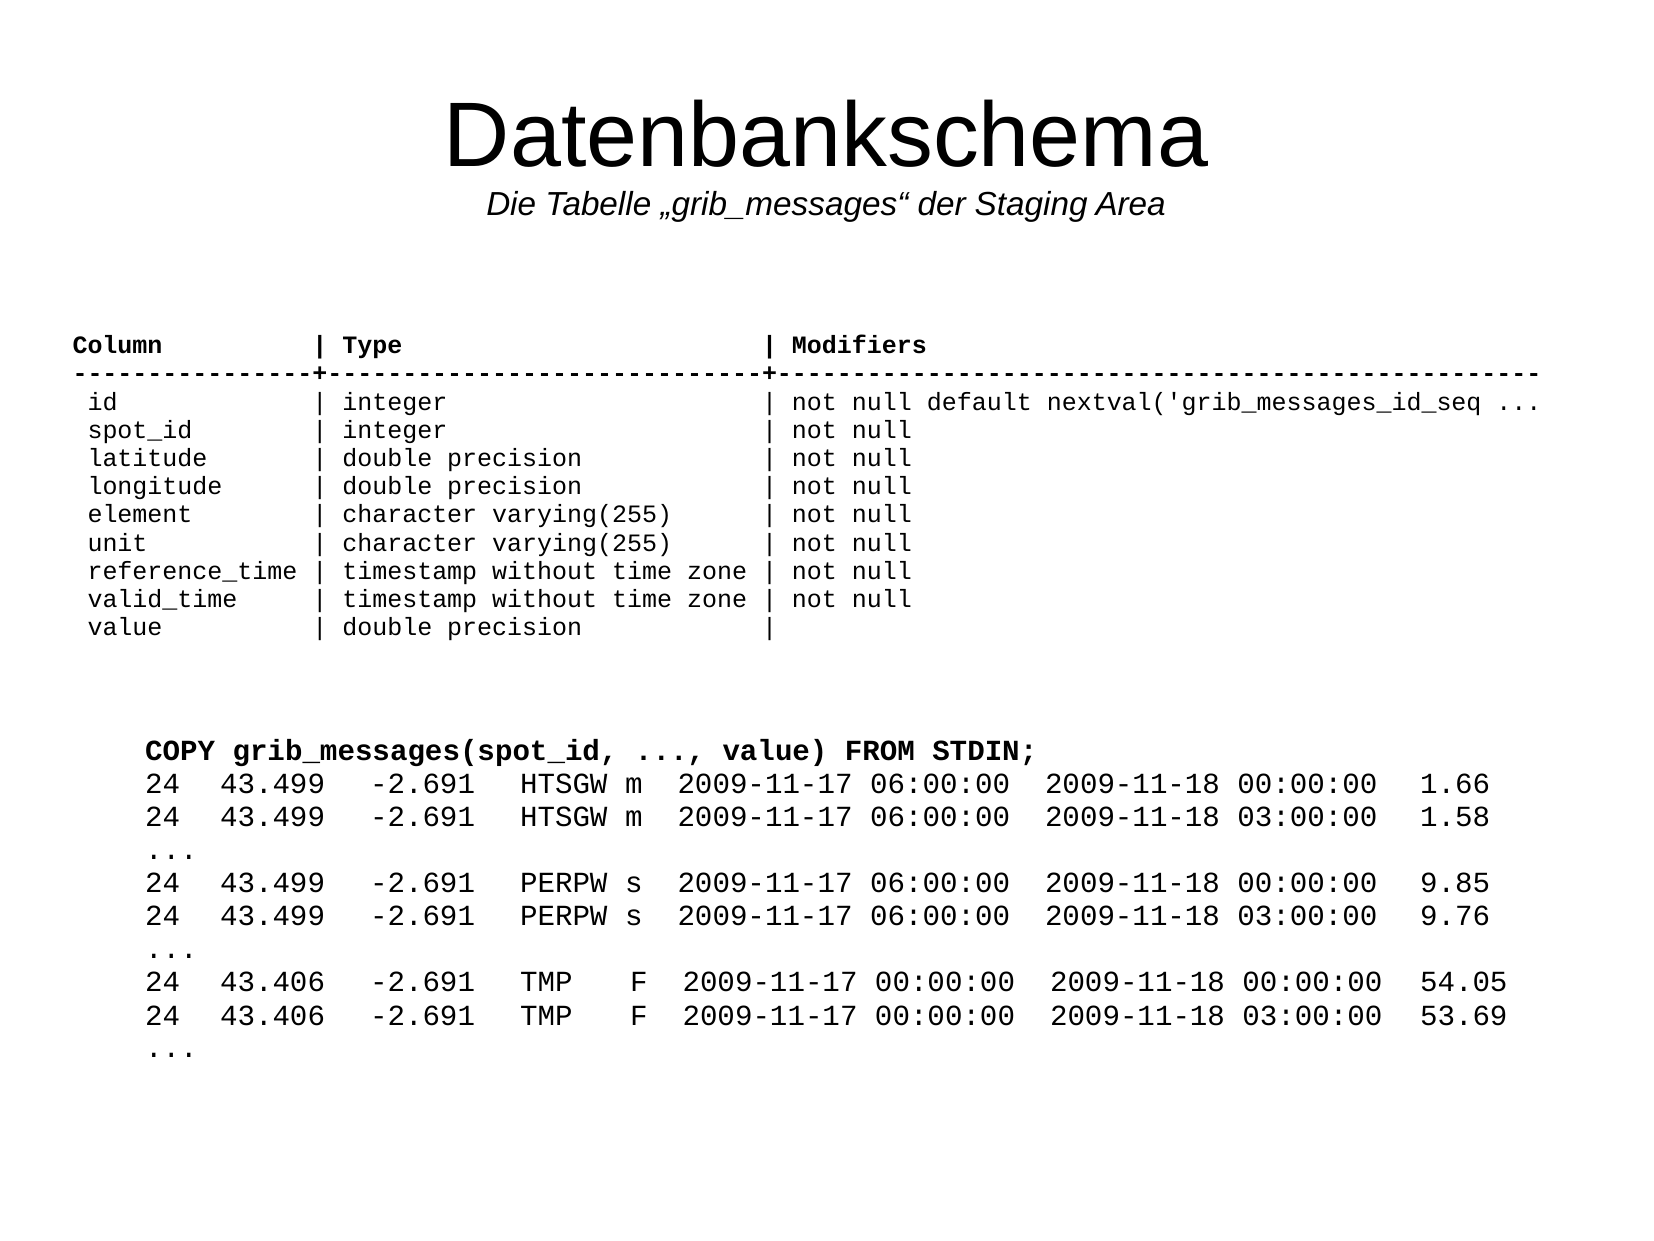

# Datenbankschema Die Tabelle „grib_messages“ der Staging Area
Column | Type | Modifiers
----------------+-----------------------------+---------------------------------------------------
 id | integer | not null default nextval('grib_messages_id_seq ...
 spot_id | integer | not null
 latitude | double precision | not null
 longitude | double precision | not null
 element | character varying(255) | not null
 unit | character varying(255) | not null
 reference_time | timestamp without time zone | not null
 valid_time | timestamp without time zone | not null
 value | double precision |
COPY grib_messages(spot_id, ..., value) FROM STDIN;
24	43.499	-2.691	HTSGW m 2009-11-17 06:00:00 2009-11-18 00:00:00	1.66
24	43.499	-2.691	HTSGW m 2009-11-17 06:00:00 2009-11-18 03:00:00	1.58
...
24	43.499	-2.691	PERPW s 2009-11-17 06:00:00 2009-11-18 00:00:00	9.85
24	43.499	-2.691	PERPW s 2009-11-17 06:00:00 2009-11-18 03:00:00	9.76
...
24	43.406	-2.691	TMP	 F 2009-11-17 00:00:00 2009-11-18 00:00:00	54.05
24	43.406	-2.691	TMP	 F 2009-11-17 00:00:00 2009-11-18 03:00:00	53.69
...